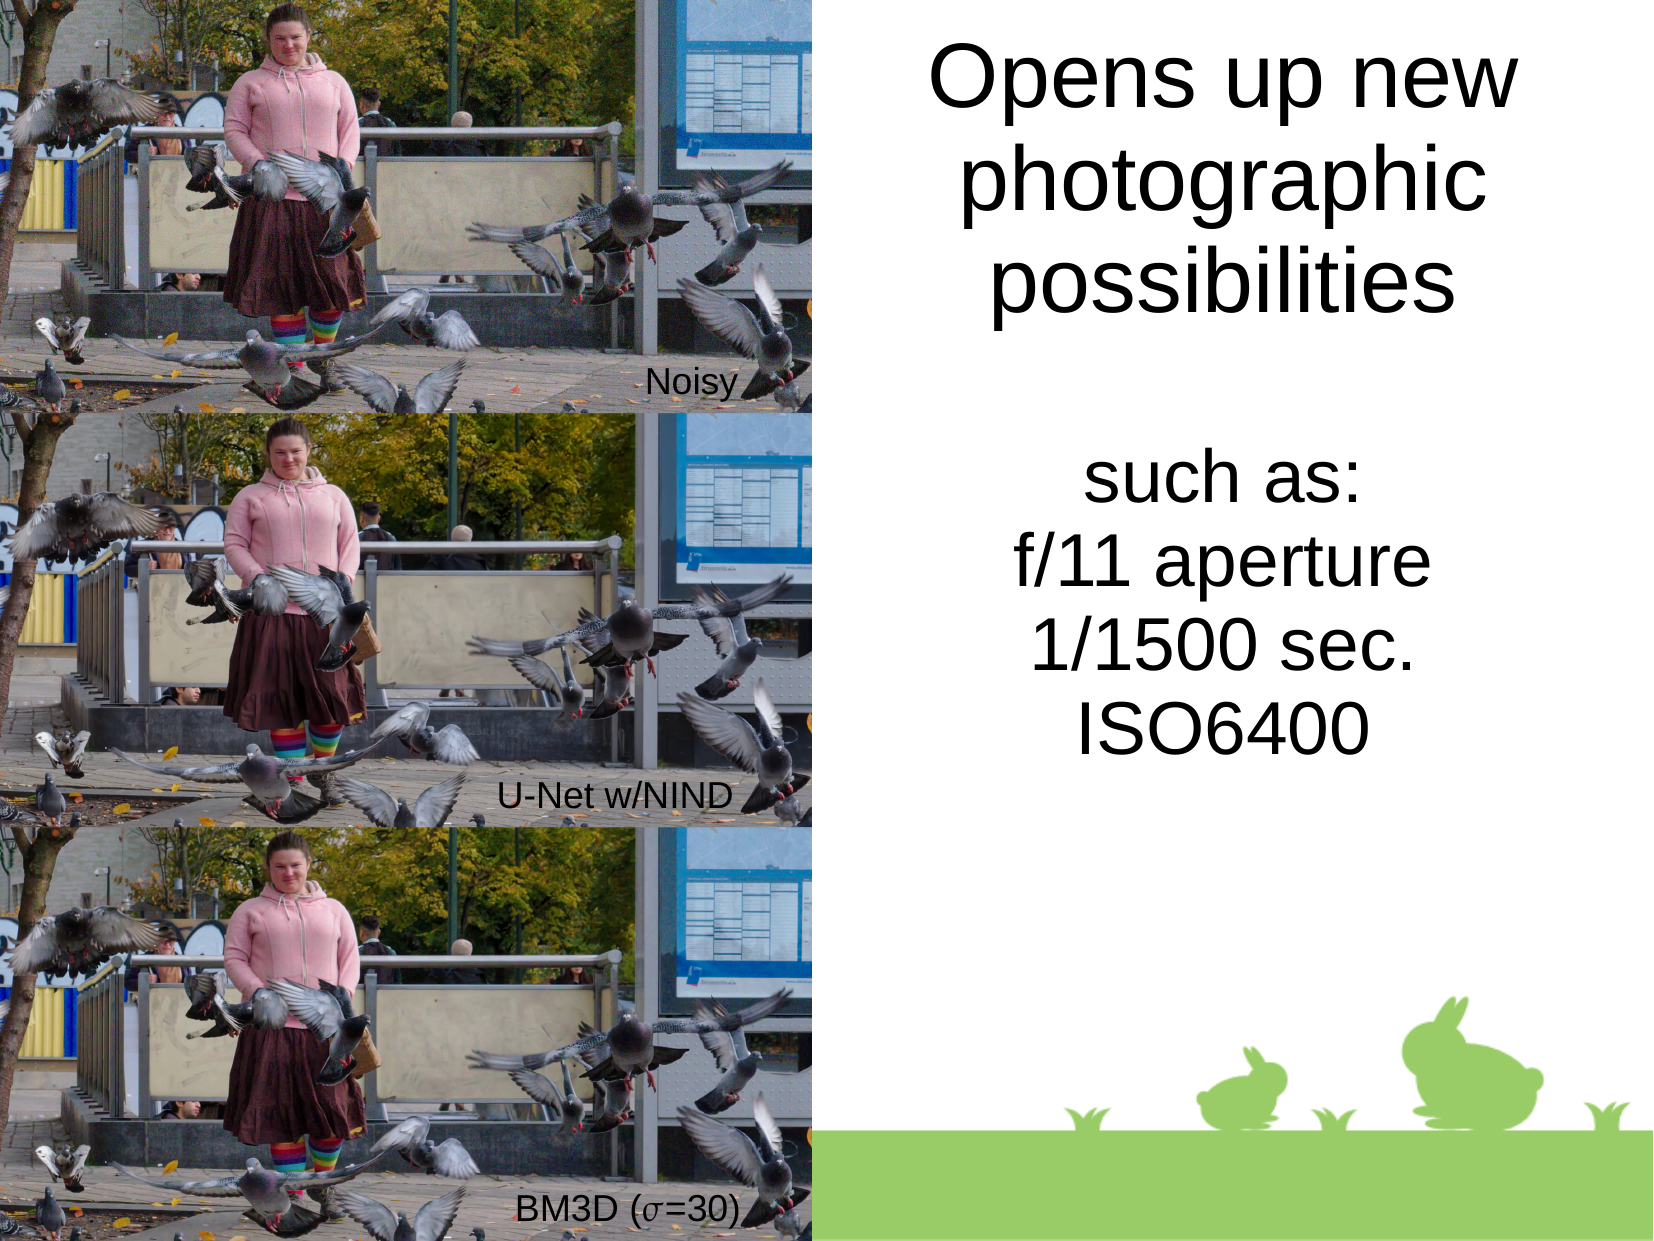

# Opens up new photographic possibilities such as: f/11 aperture 1/1500 sec. ISO6400
Noisy
U-Net w/NIND
BM3D (σ=30)